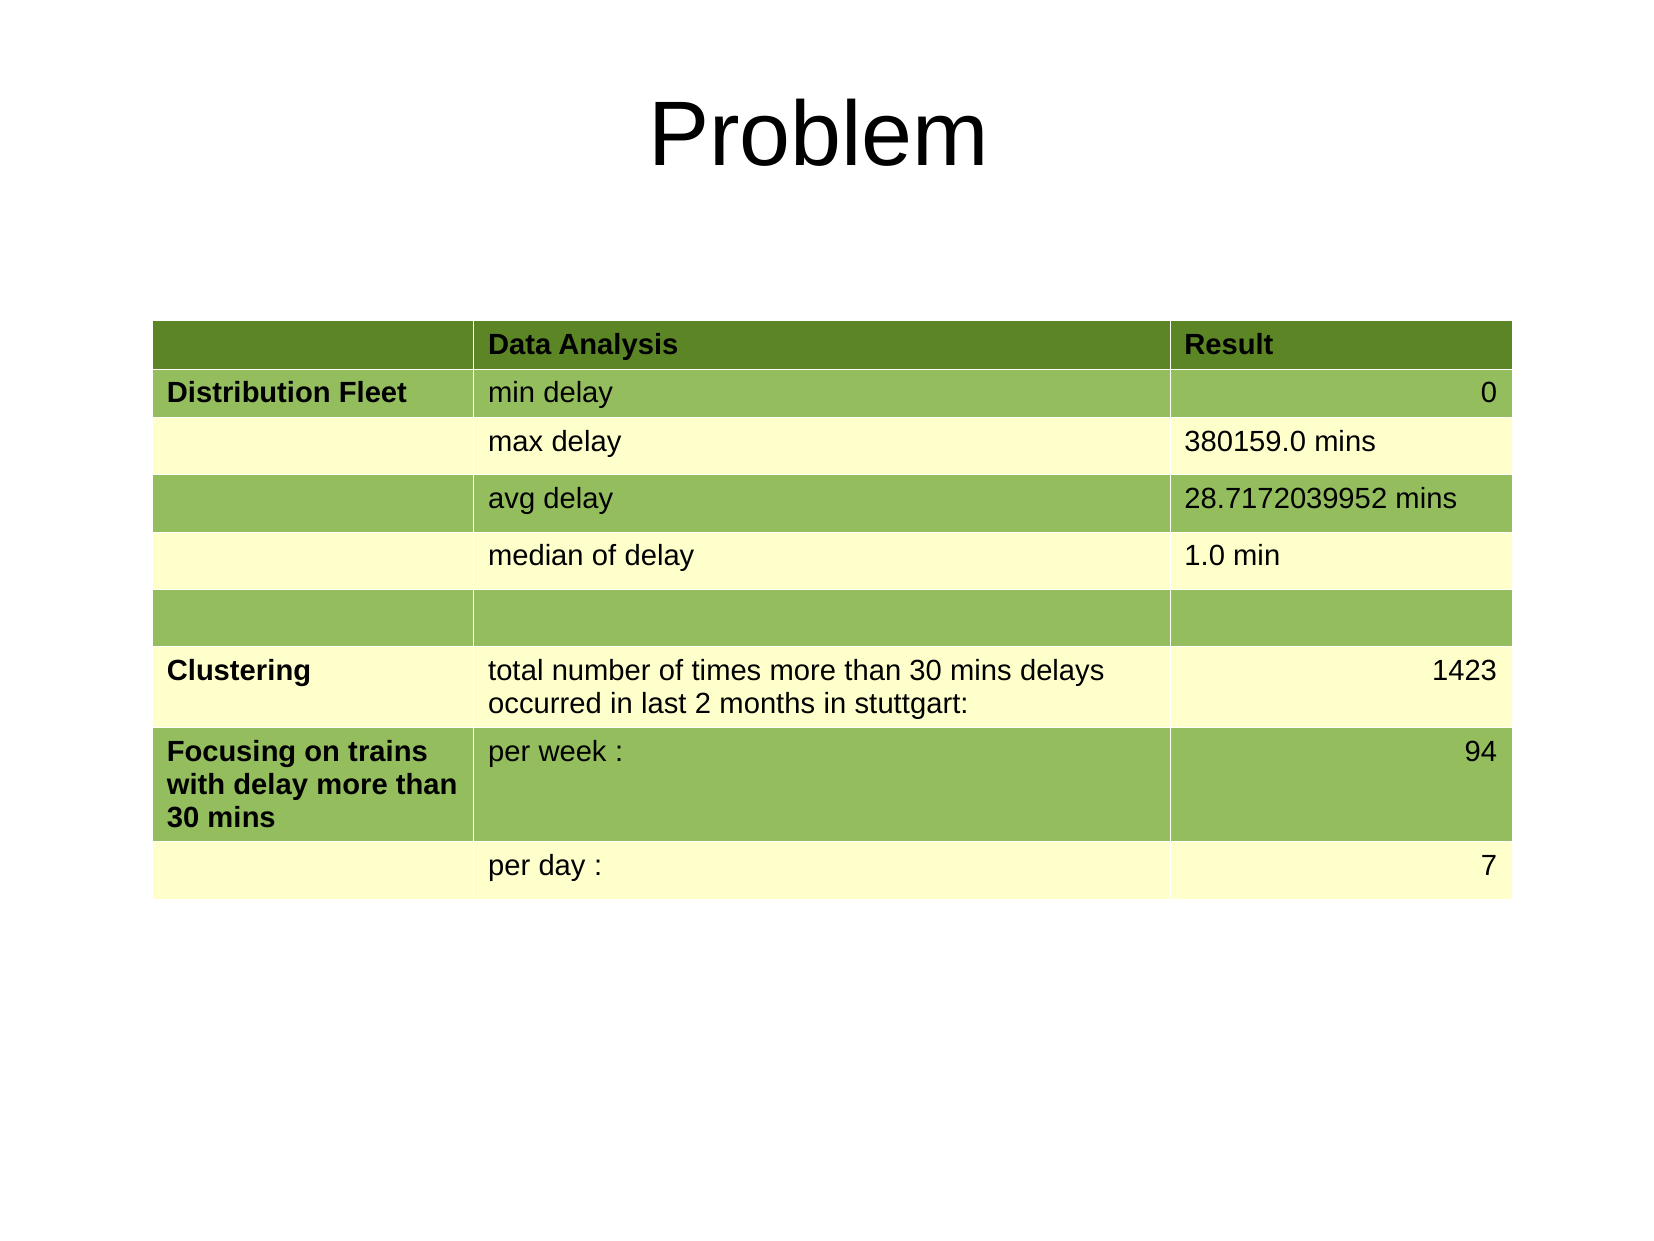

# Problem
| | Data Analysis | Result |
| --- | --- | --- |
| Distribution Fleet | min delay | 0 |
| | max delay | 380159.0 mins |
| | avg delay | 28.7172039952 mins |
| | median of delay | 1.0 min |
| | | |
| Clustering | total number of times more than 30 mins delays occurred in last 2 months in stuttgart: | 1423 |
| Focusing on trains with delay more than 30 mins | per week : | 94 |
| | per day : | 7 |